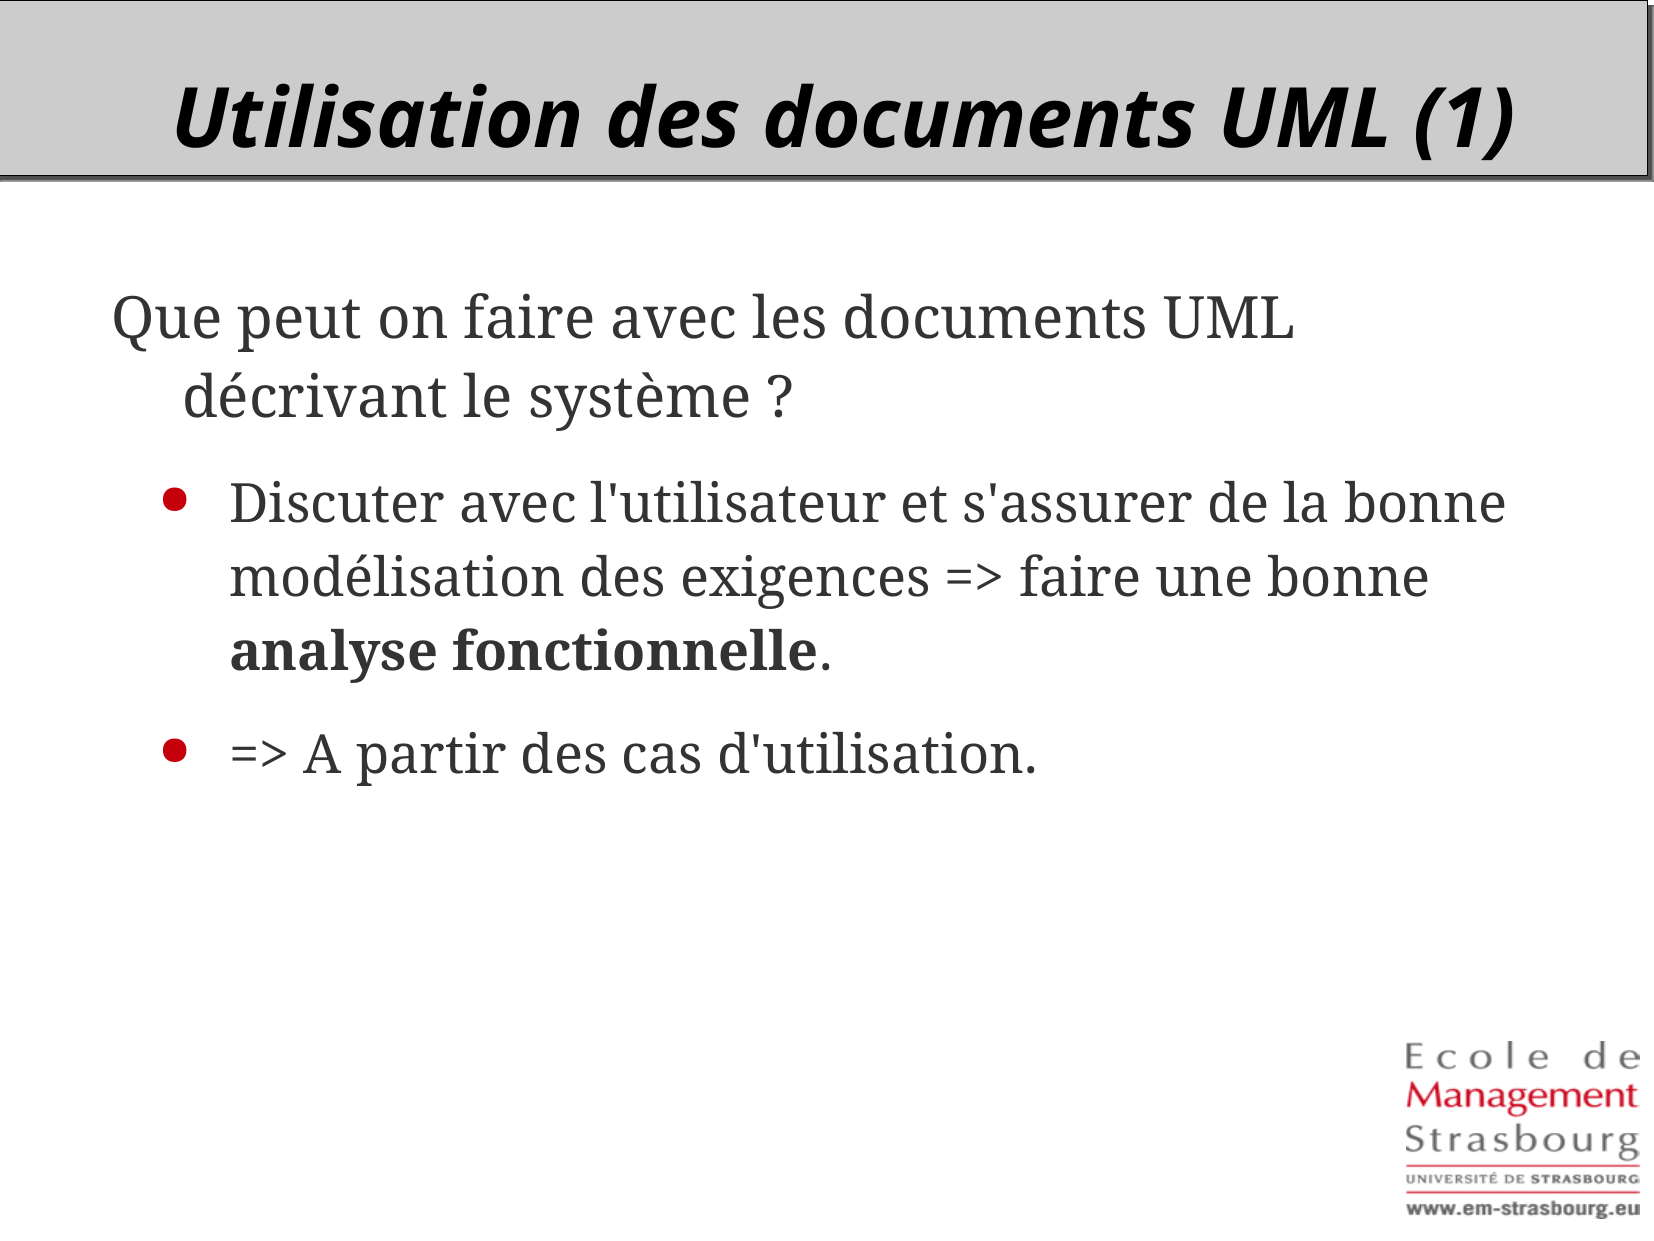

# Utilisation des documents UML (1)
Que peut on faire avec les documents UML décrivant le système ?
Discuter avec l'utilisateur et s'assurer de la bonne modélisation des exigences => faire une bonne analyse fonctionnelle.
=> A partir des cas d'utilisation.